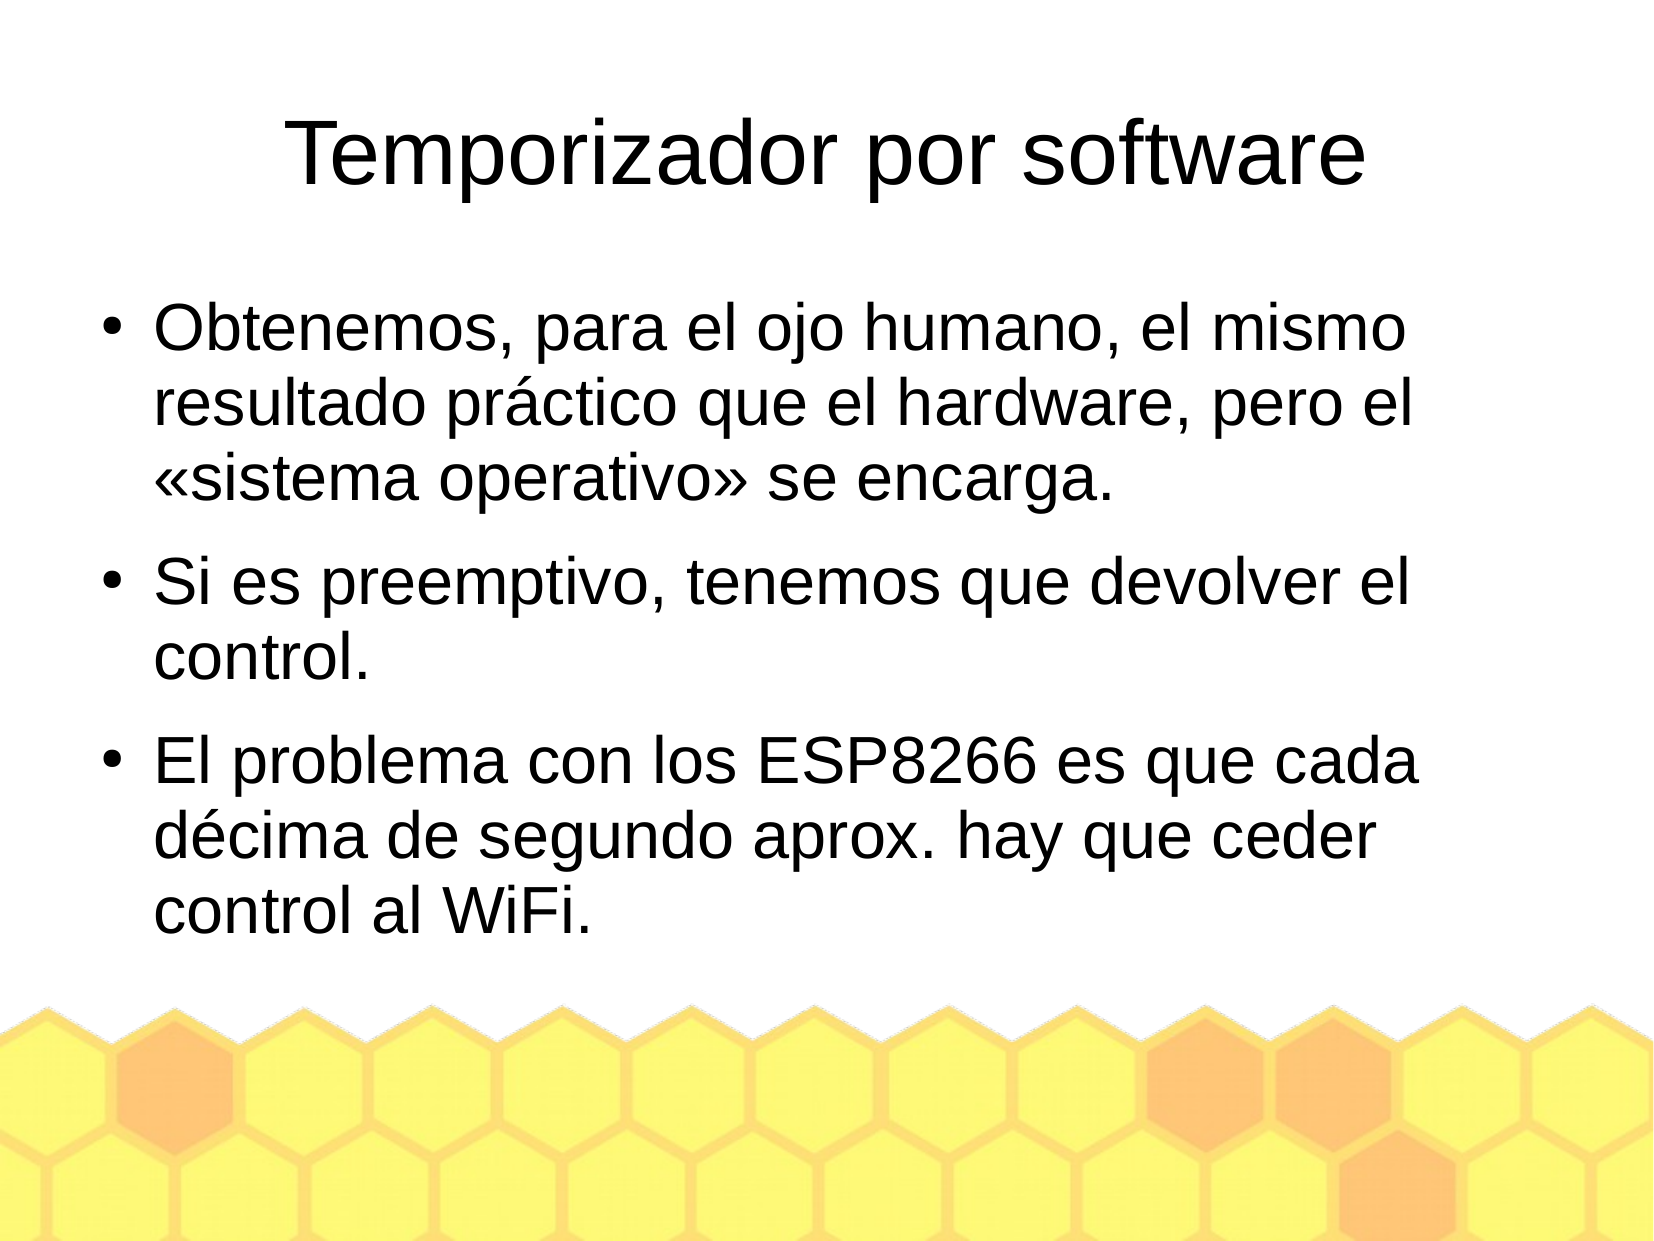

# Temporizador por software
Obtenemos, para el ojo humano, el mismo resultado práctico que el hardware, pero el «sistema operativo» se encarga.
Si es preemptivo, tenemos que devolver el control.
El problema con los ESP8266 es que cada décima de segundo aprox. hay que ceder control al WiFi.